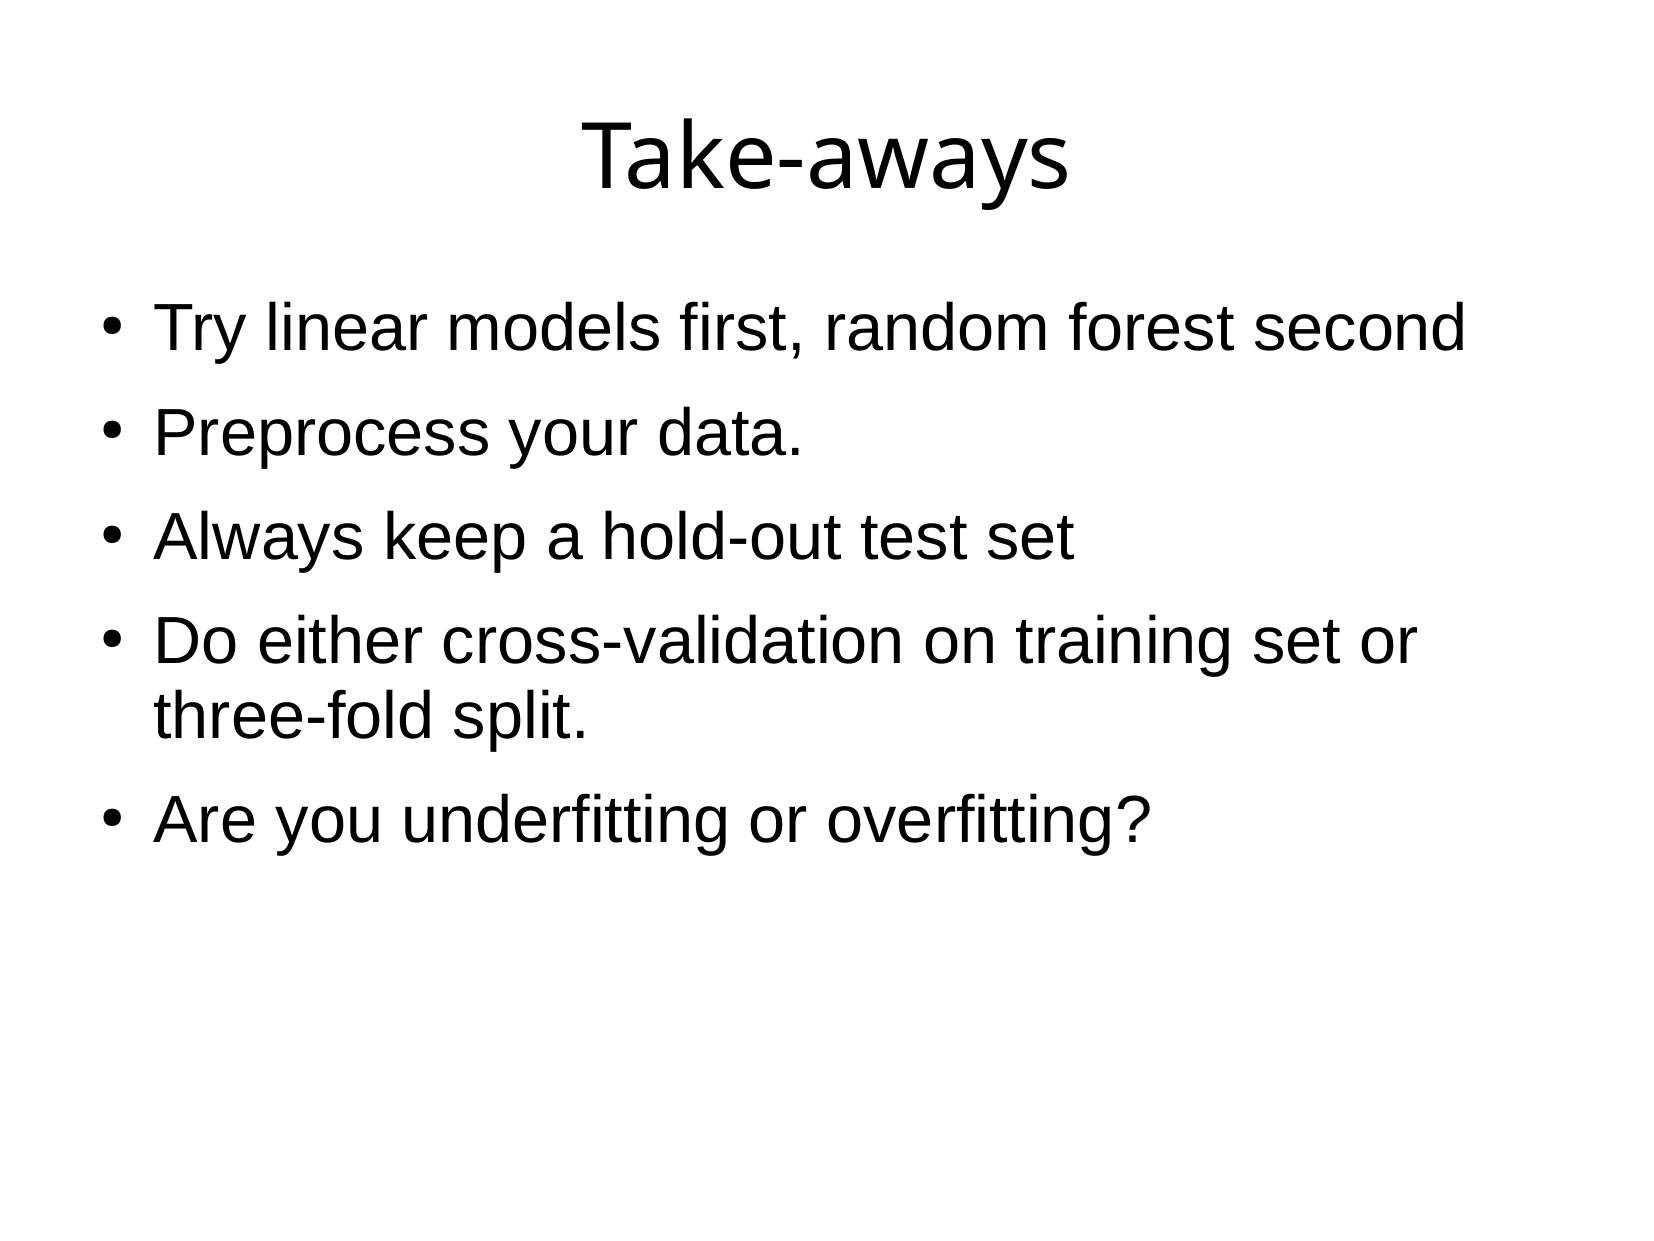

# Take-aways
Try linear models first, random forest second
Preprocess your data.
Always keep a hold-out test set
Do either cross-validation on training set or three-fold split.
Are you underfitting or overfitting?